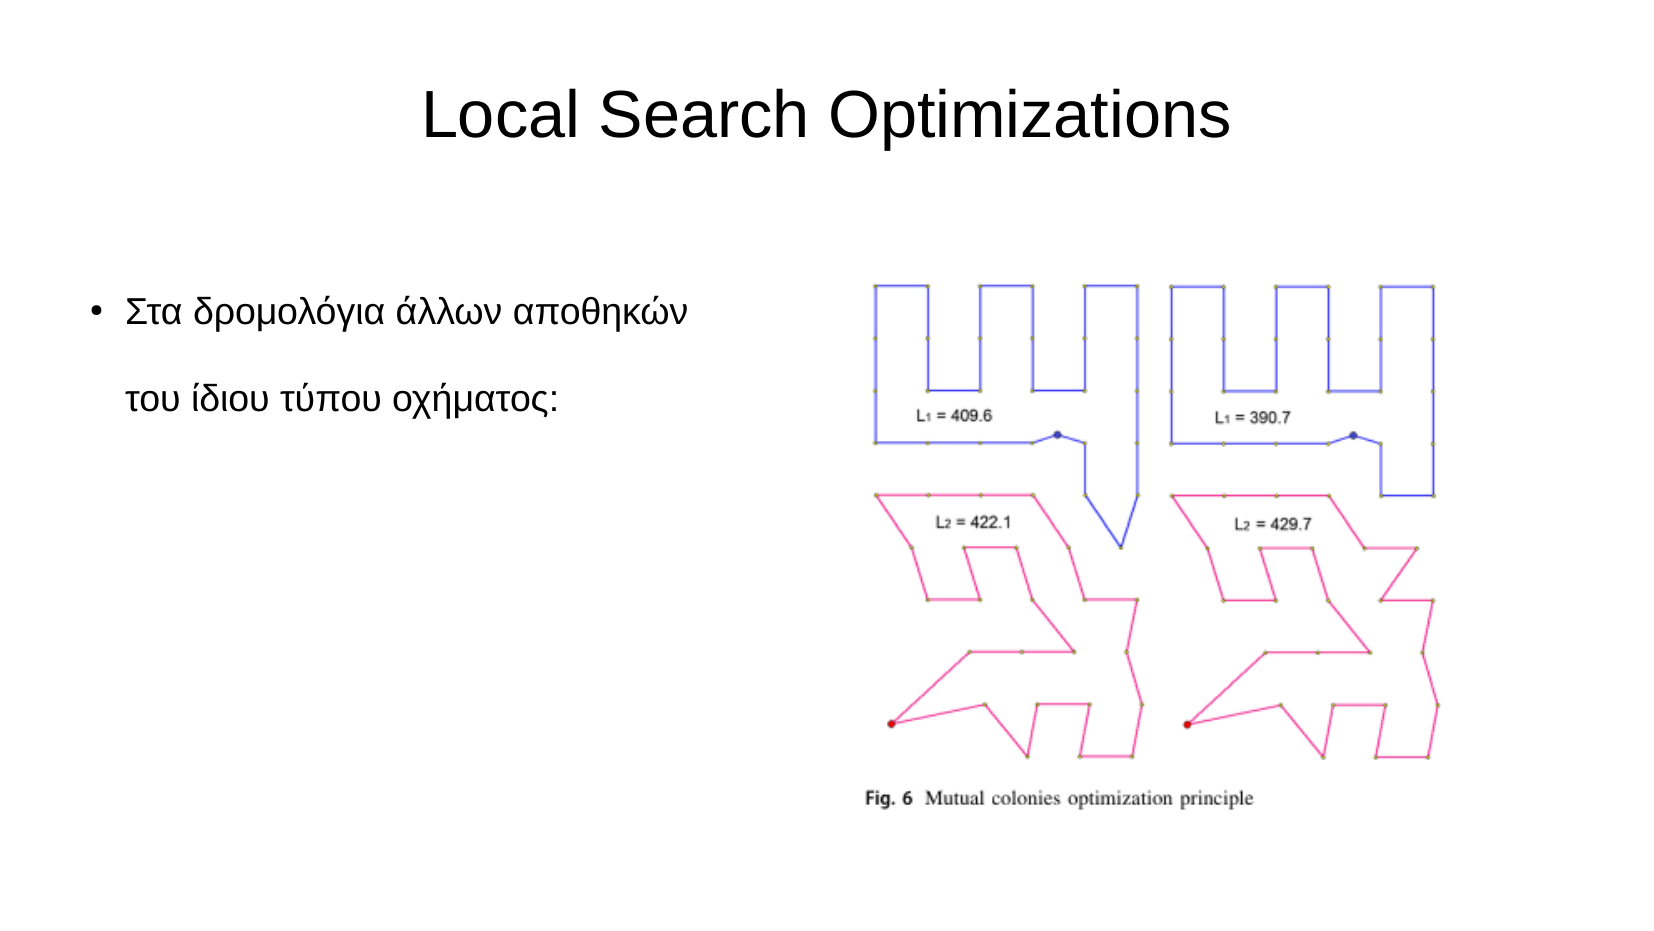

# Local Search Optimizations
Στα δρομολόγια άλλων αποθηκών
του ίδιου τύπου οχήματος: